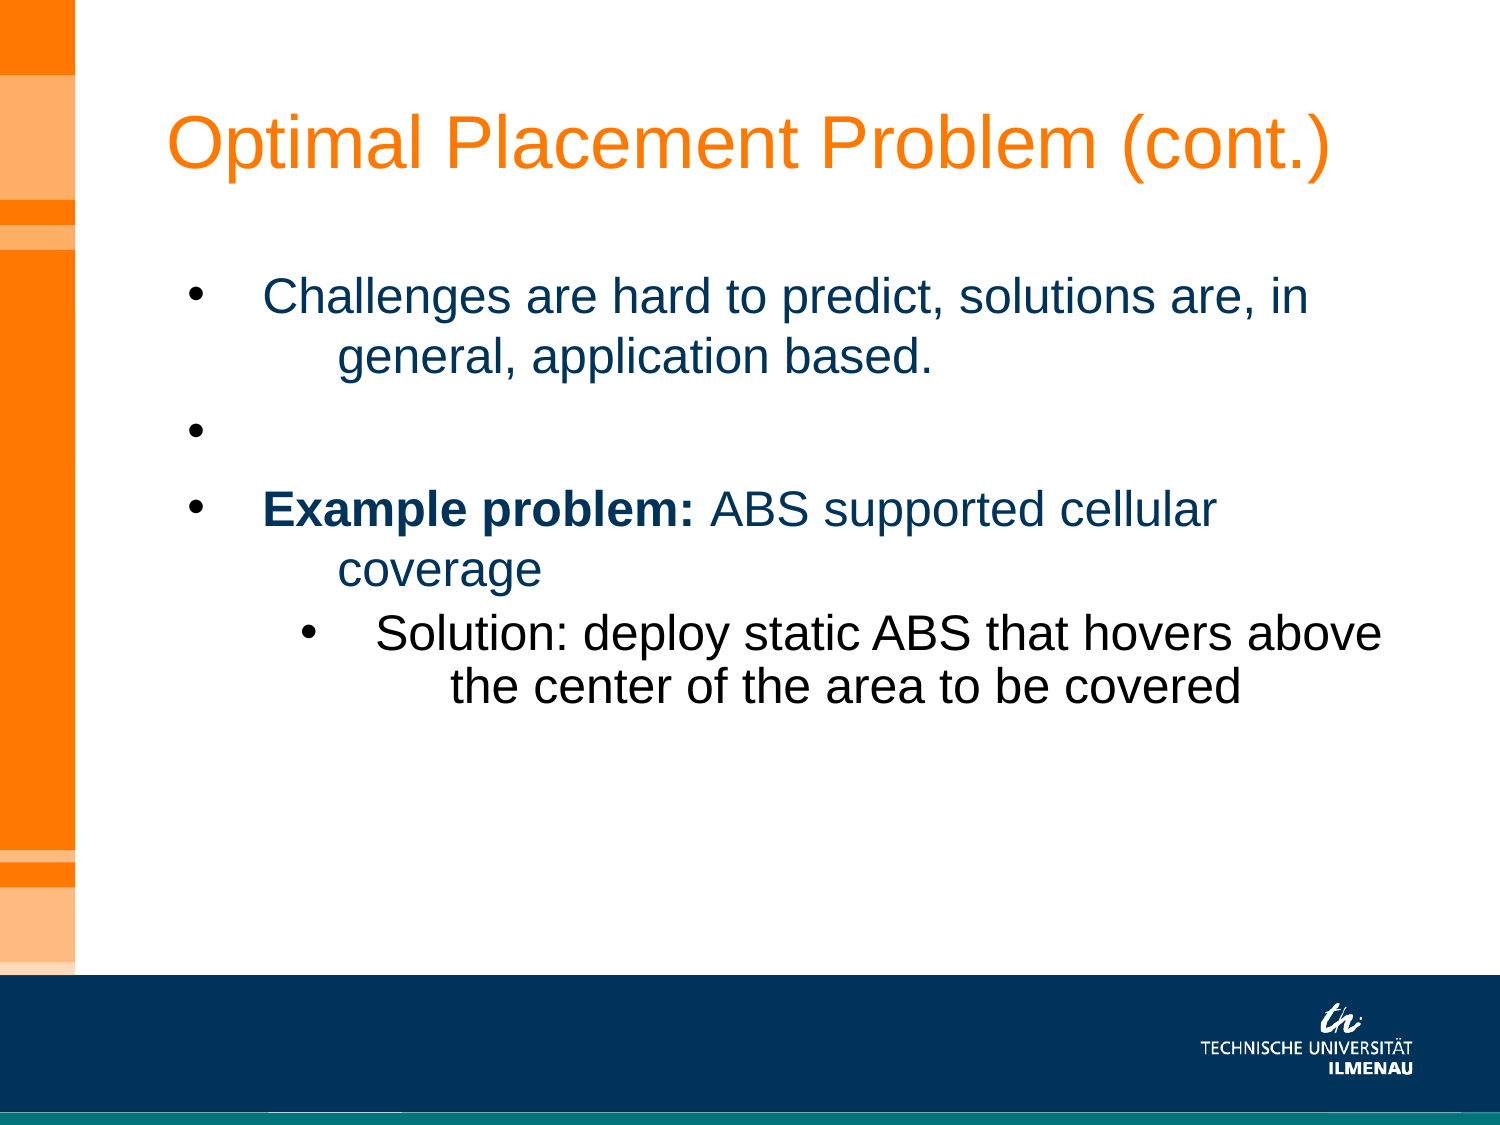

# Optimal Placement Problem (cont.)
Challenges are hard to predict, solutions are, in general, application based.
Example problem: ABS supported cellular coverage
Solution: deploy static ABS that hovers above the center of the area to be covered